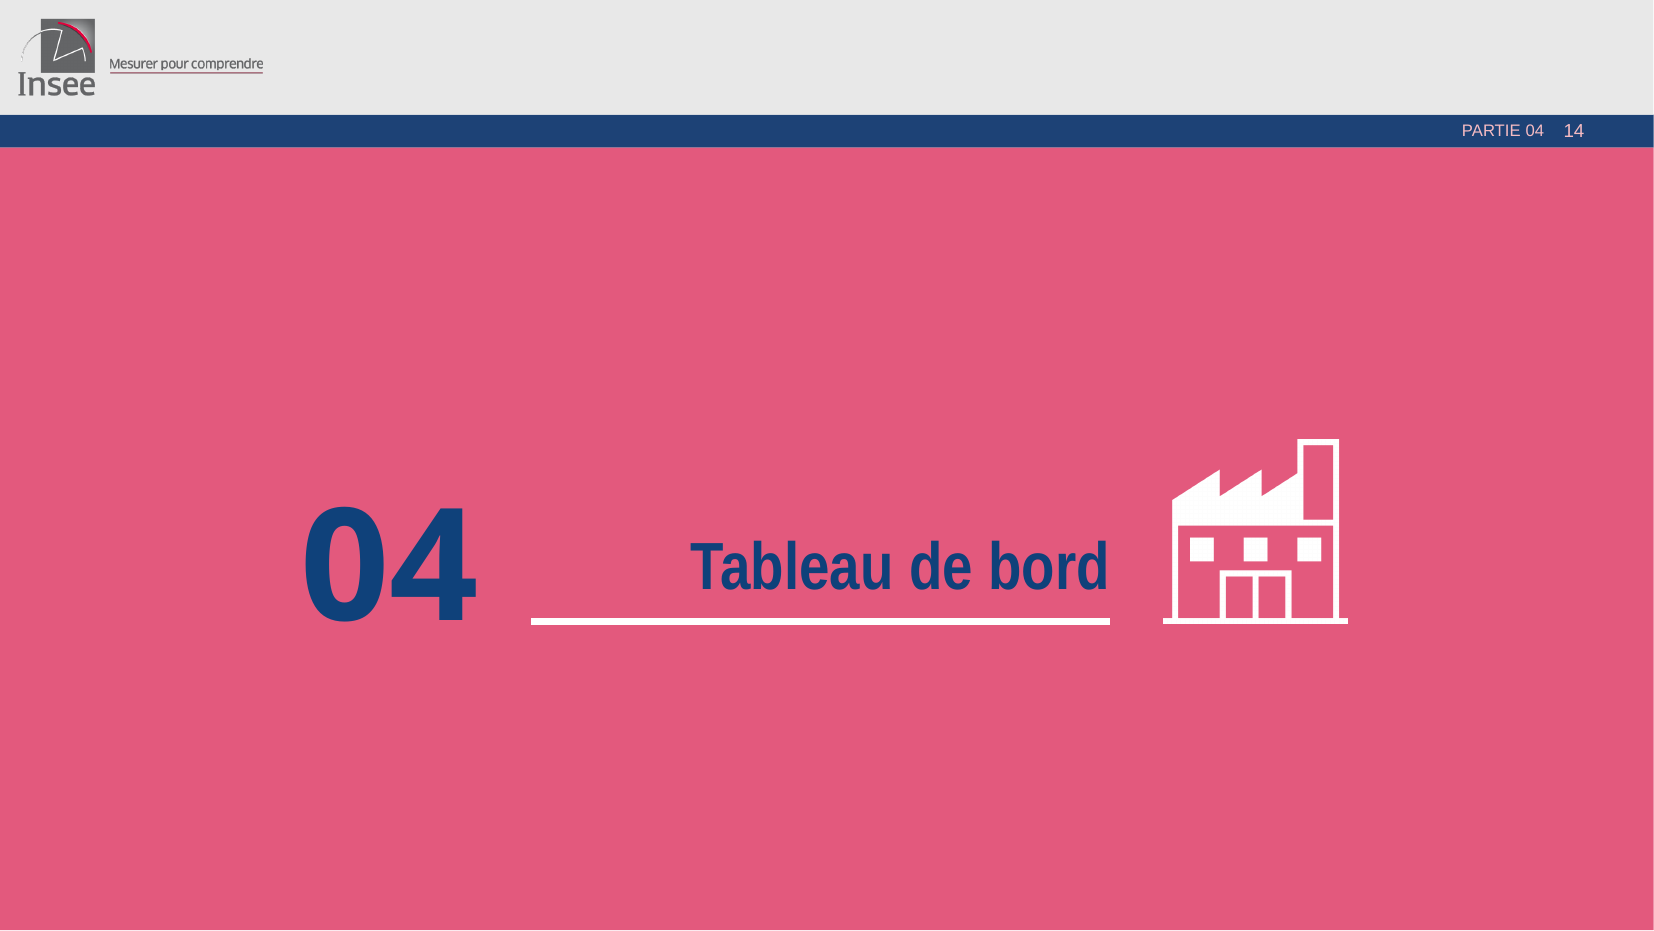

PARTIE 04
14
04
# Tableau de bord